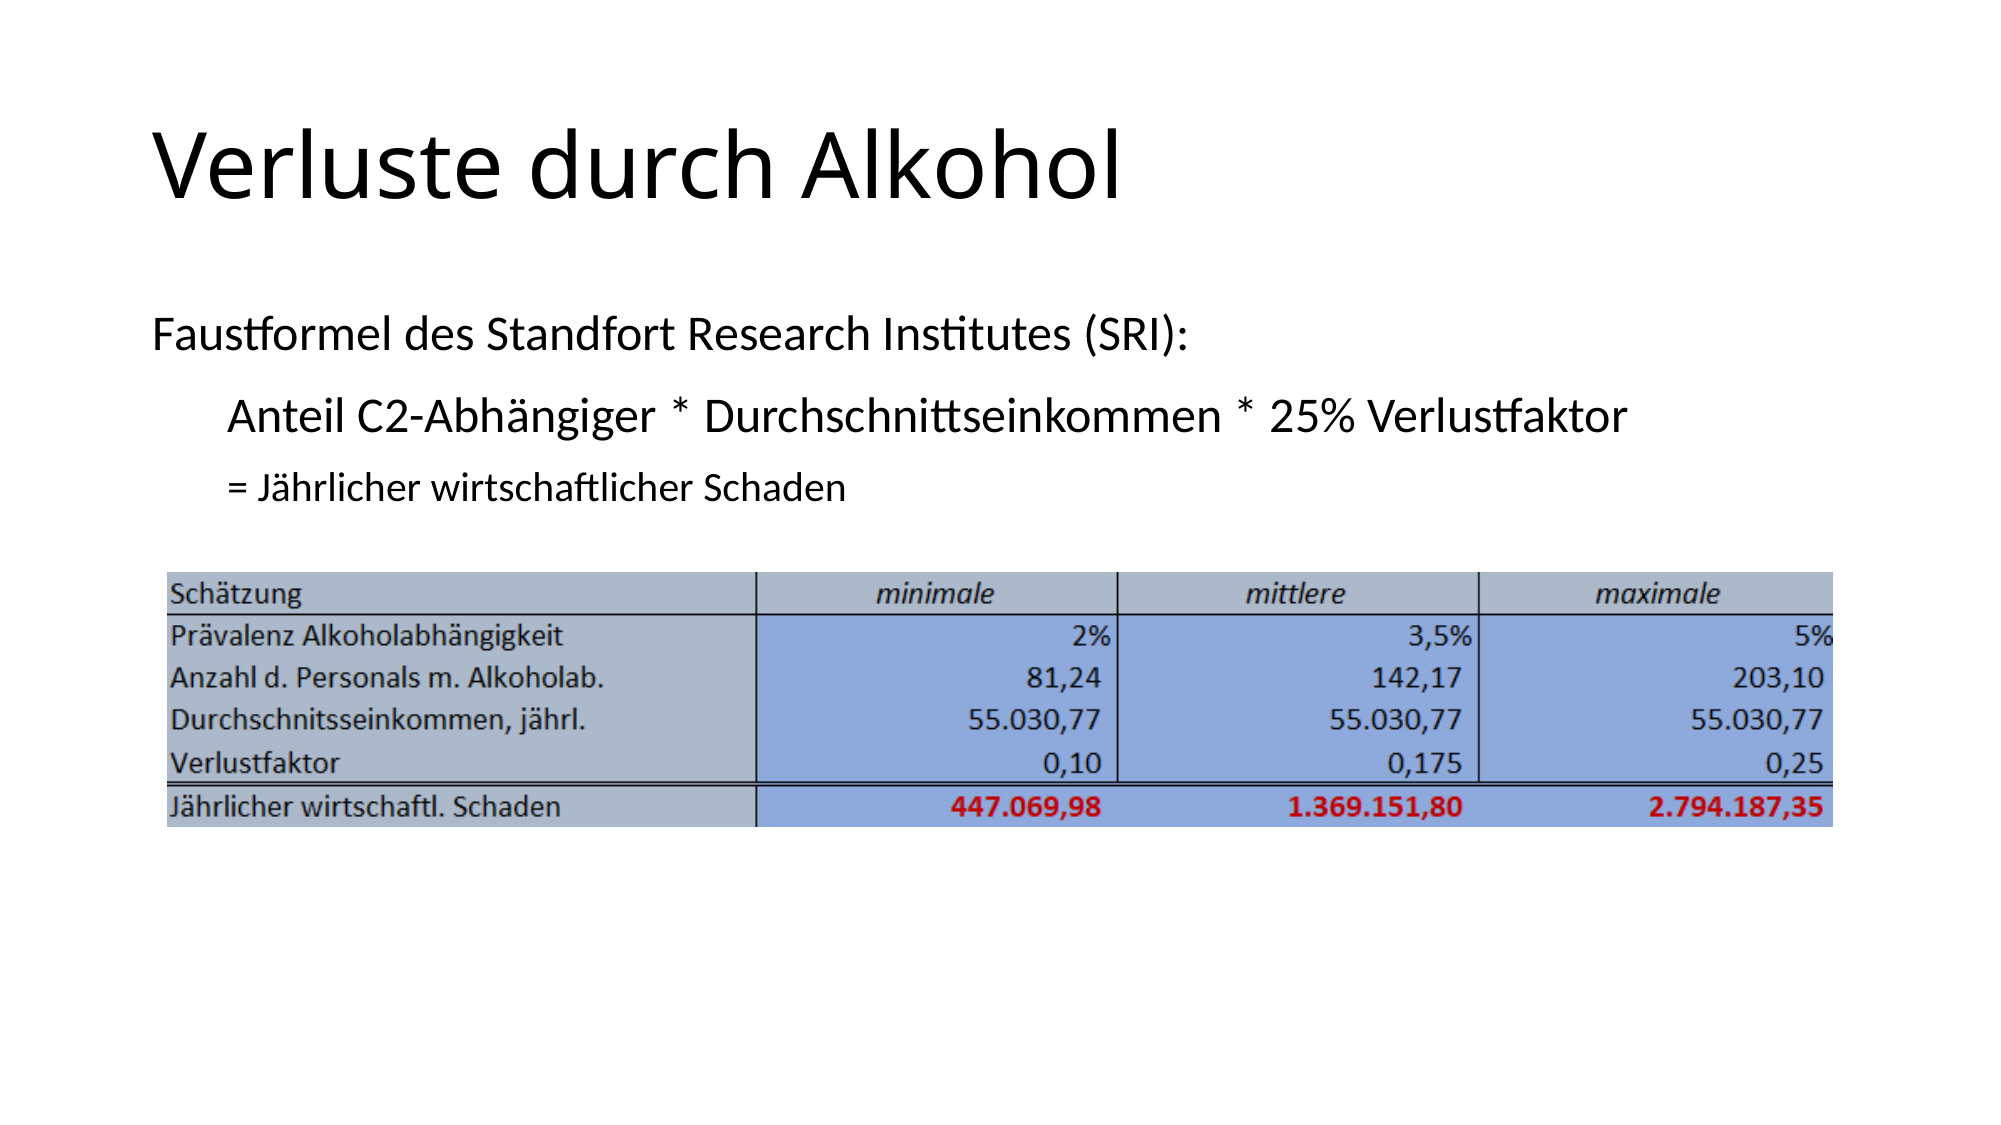

# Verluste durch Alkohol
Faustformel des Standfort Research Institutes (SRI):
	Anteil C2-Abhängiger * Durchschnittseinkommen * 25% Verlustfaktor
	= Jährlicher wirtschaftlicher Schaden